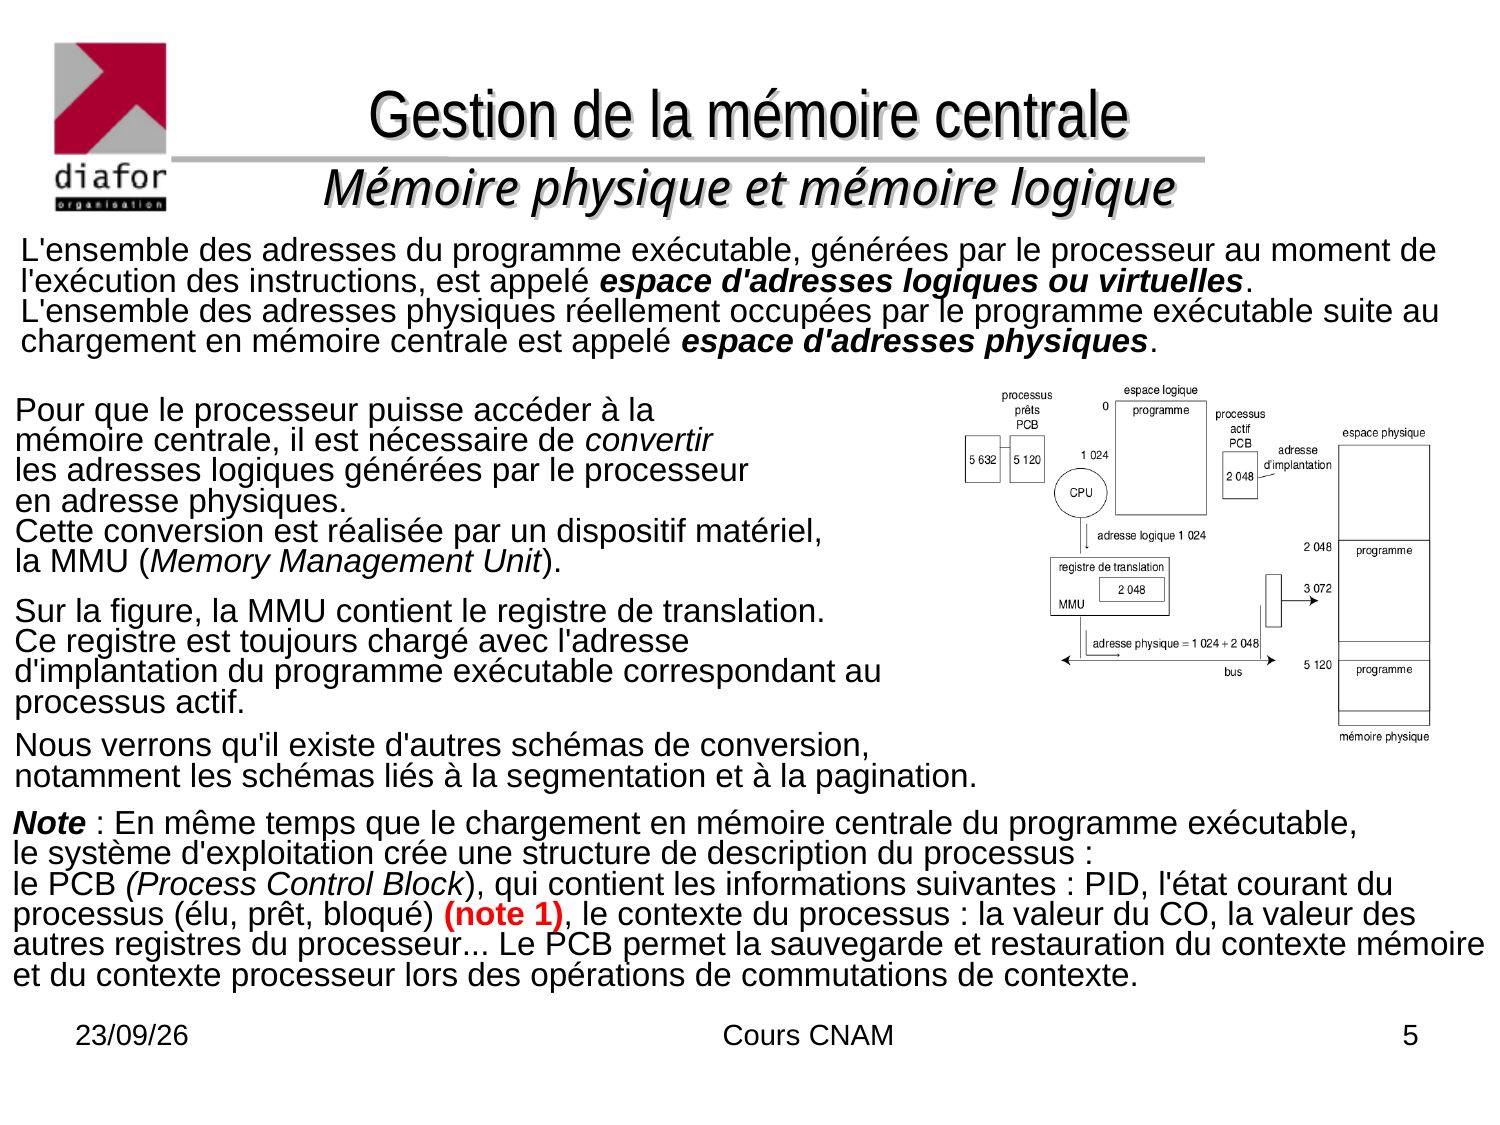

# Gestion de la mémoire centrale Mémoire physique et mémoire logique
L'ensemble des adresses du programme exécutable, générées par le processeur au moment de
l'exécution des instructions, est appelé espace d'adresses logiques ou virtuelles.
L'ensemble des adresses physiques réellement occupées par le programme exécutable suite au
chargement en mémoire centrale est appelé espace d'adresses physiques.
Pour que le processeur puisse accéder à la
mémoire centrale, il est nécessaire de convertir
les adresses logiques générées par le processeur
en adresse physiques.
Cette conversion est réalisée par un dispositif matériel,
la MMU (Memory Management Unit).
Sur la figure, la MMU contient le registre de translation.
Ce registre est toujours chargé avec l'adresse
d'implantation du programme exécutable correspondant au
processus actif.
Nous verrons qu'il existe d'autres schémas de conversion,
notamment les schémas liés à la segmentation et à la pagination.
Note : En même temps que le chargement en mémoire centrale du programme exécutable,
le système d'exploitation crée une structure de description du processus :
le PCB (Process Control Block), qui contient les informations suivantes : PID, l'état courant du
processus (élu, prêt, bloqué) (note 1), le contexte du processus : la valeur du CO, la valeur des
autres registres du processeur... Le PCB permet la sauvegarde et restauration du contexte mémoire
et du contexte processeur lors des opérations de commutations de contexte.
Cours CNAM
5